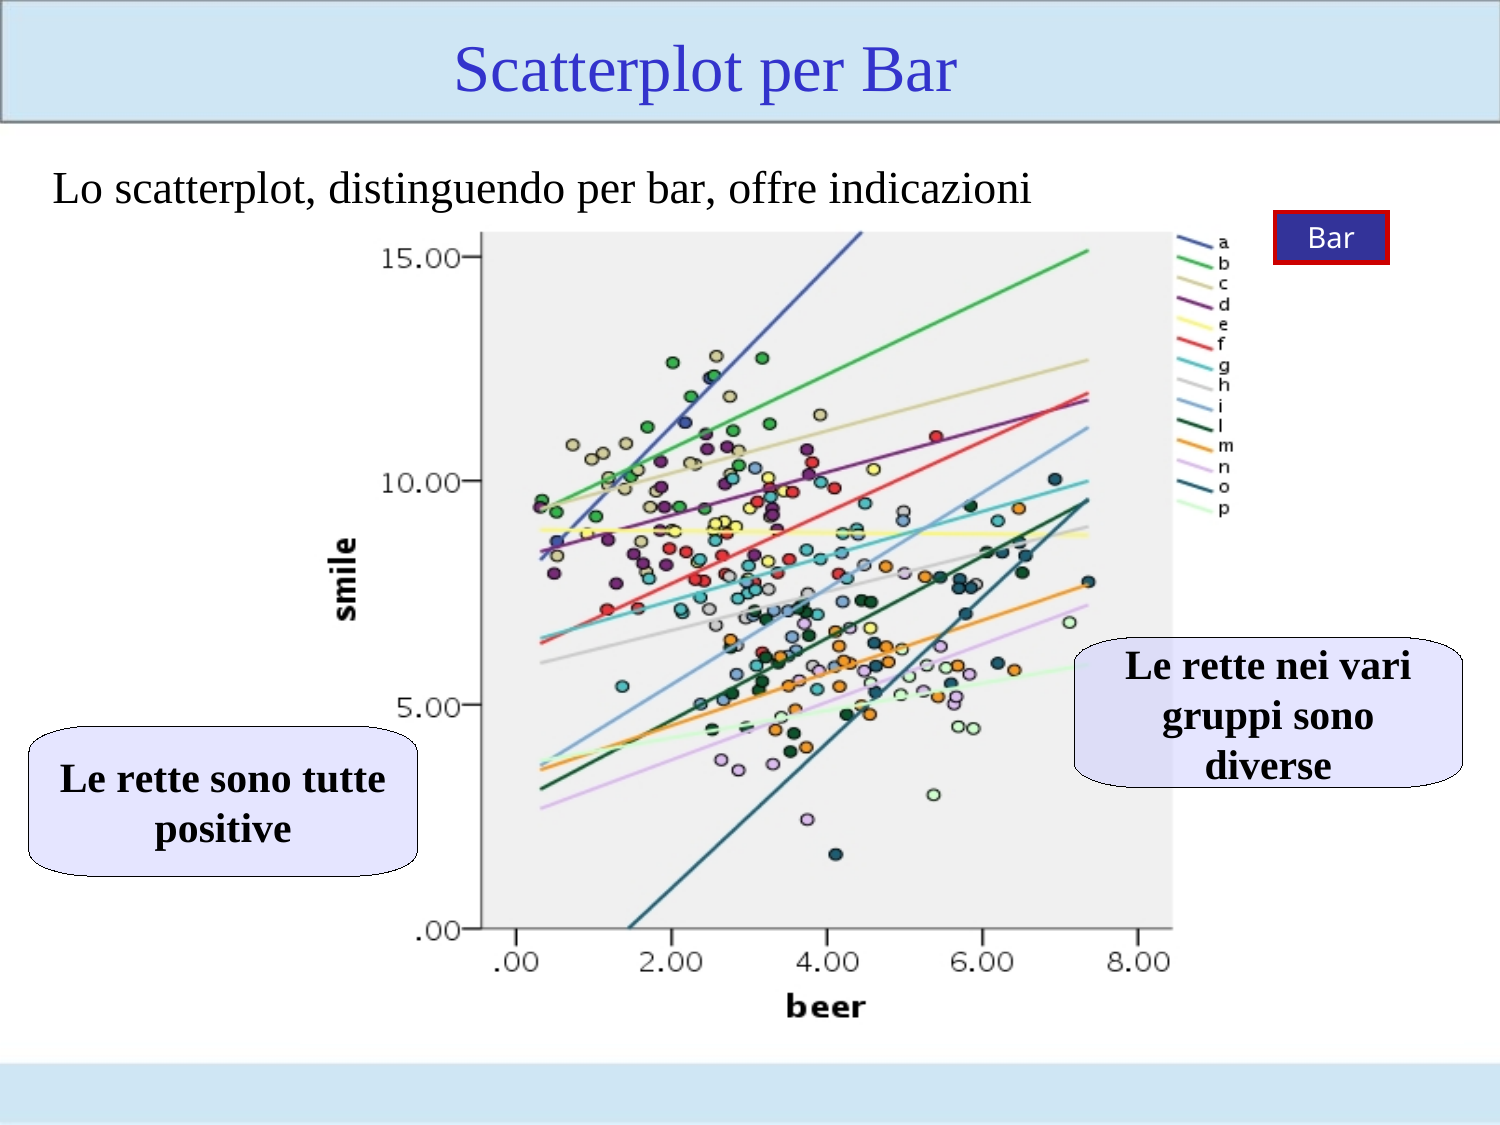

# Scatterplot per Bar
Lo scatterplot, distinguendo per bar, offre indicazioni
Bar
Le rette nei vari gruppi sono diverse
Le rette sono tutte positive
17